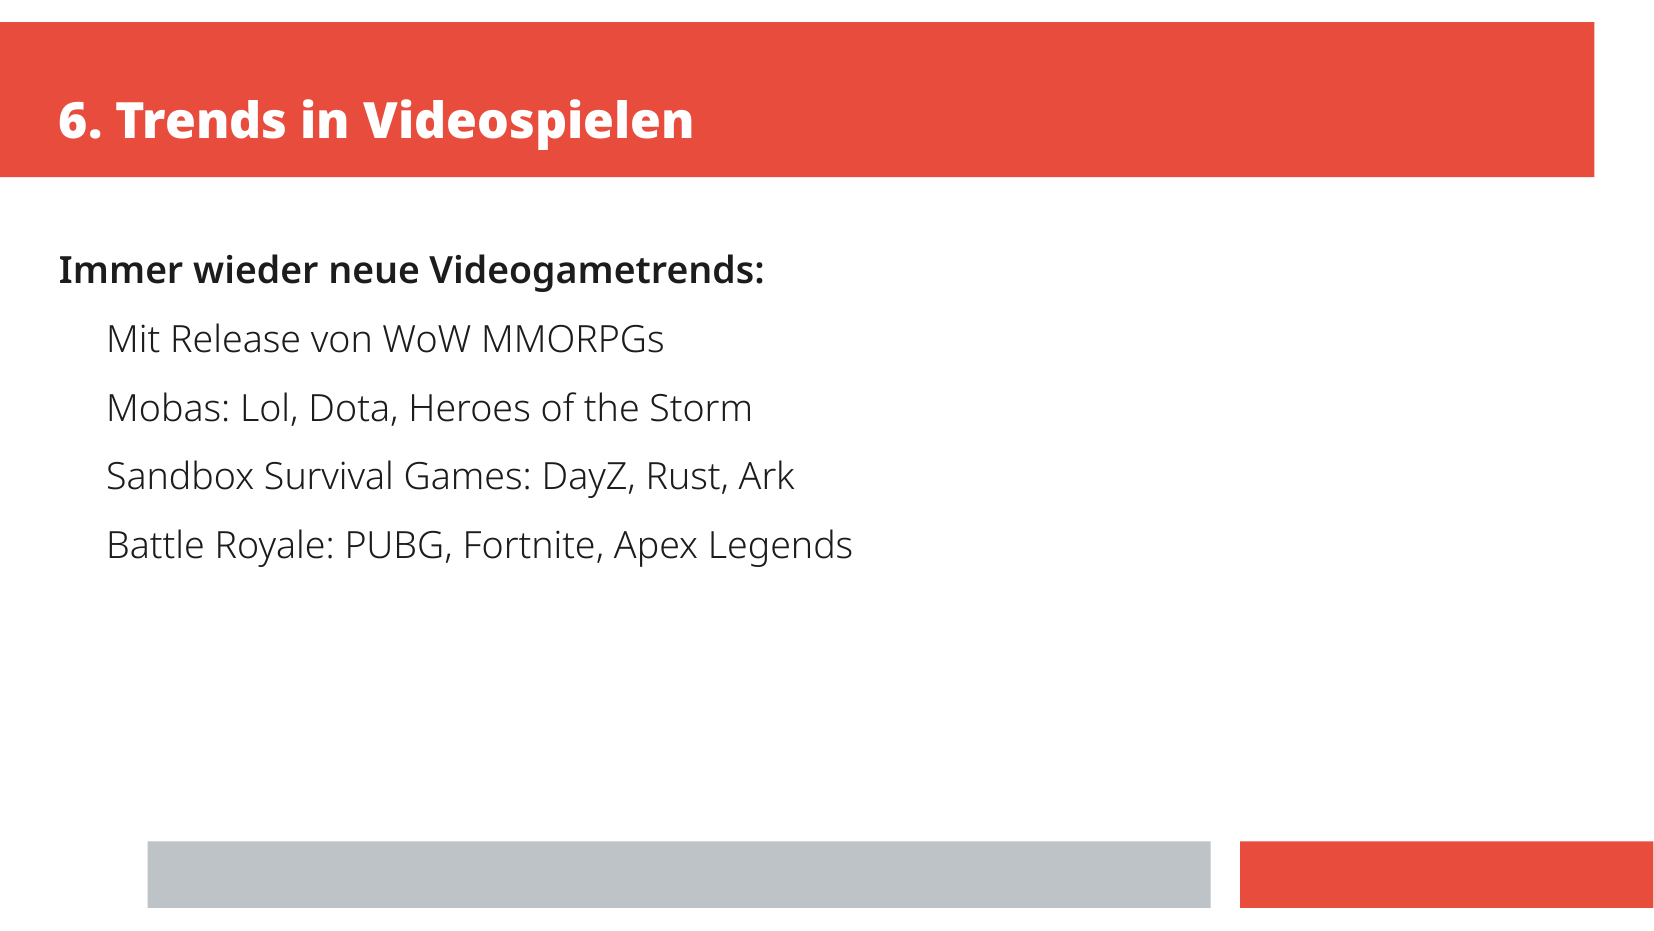

# 6. Trends in Videospielen
Immer wieder neue Videogametrends:
Mit Release von WoW MMORPGs
Mobas: Lol, Dota, Heroes of the Storm
Sandbox Survival Games: DayZ, Rust, Ark
Battle Royale: PUBG, Fortnite, Apex Legends